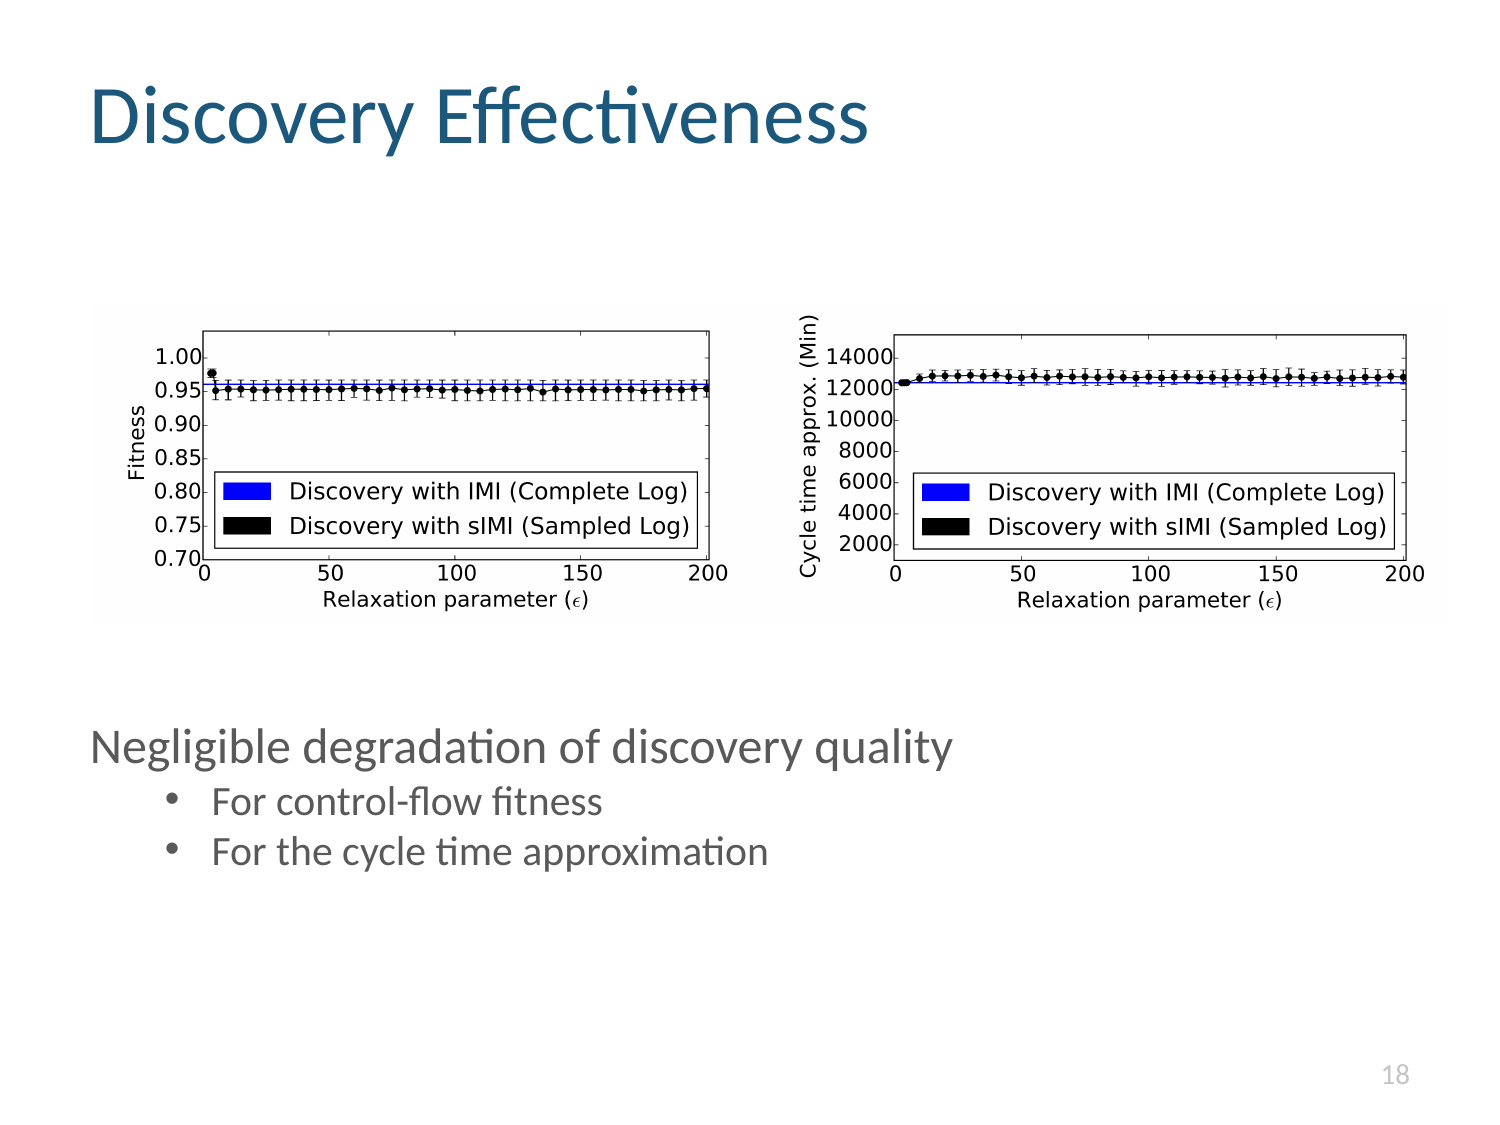

Discovery Effectiveness
Negligible degradation of discovery quality
For control-flow fitness
For the cycle time approximation